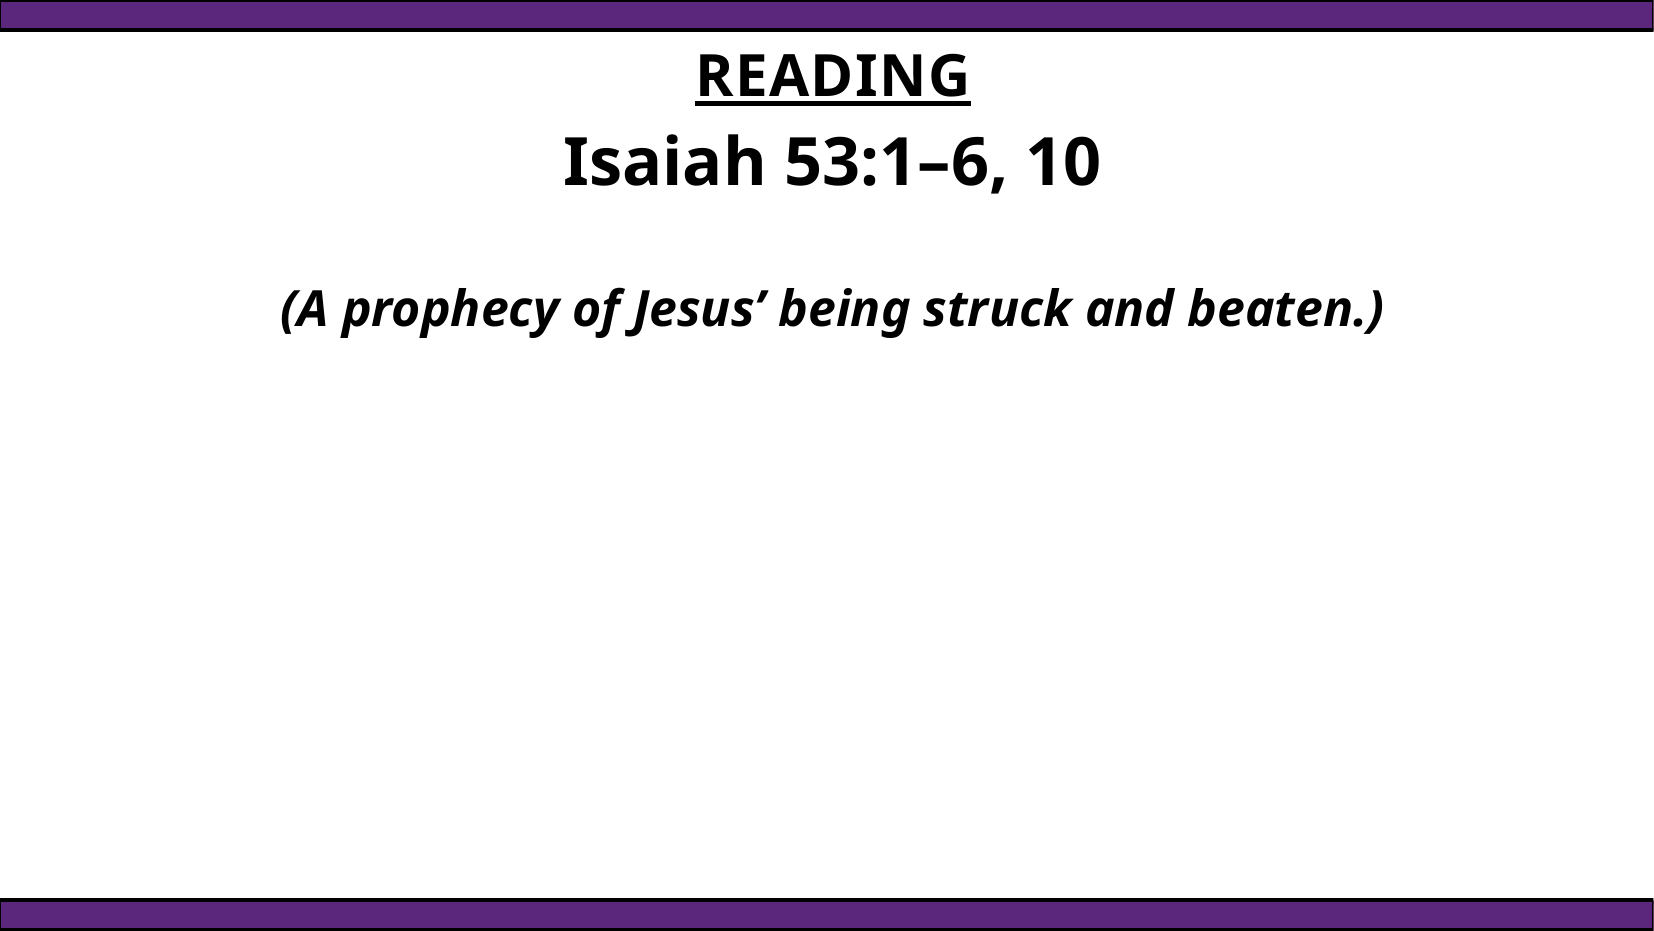

READING
Isaiah 53:1–6, 10
(A prophecy of Jesus’ being struck and beaten.)